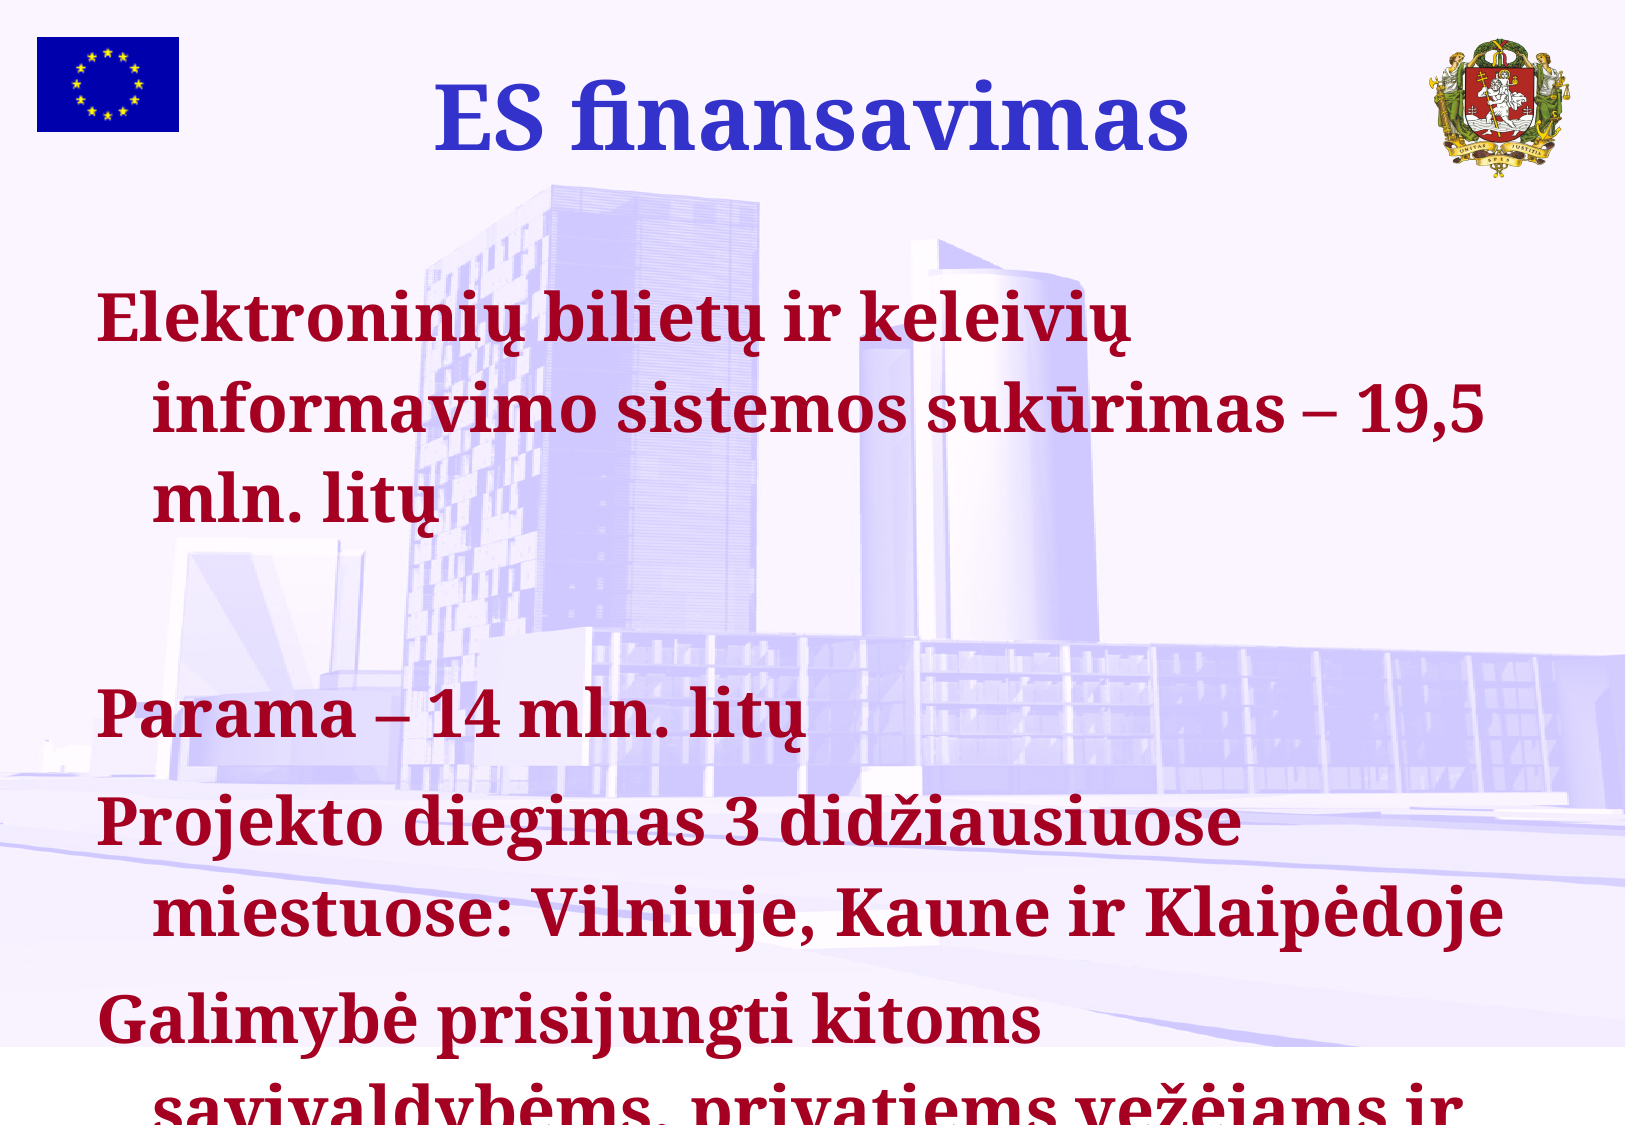

# ES finansavimas
Elektroninių bilietų ir keleivių informavimo sistemos sukūrimas – 19,5 mln. litų
Parama – 14 mln. litų
Projekto diegimas 3 didžiausiuose miestuose: Vilniuje, Kaune ir Klaipėdoje
Galimybė prisijungti kitoms savivaldybėms, privatiems vežėjams ir kitų paslaugų teikėjams